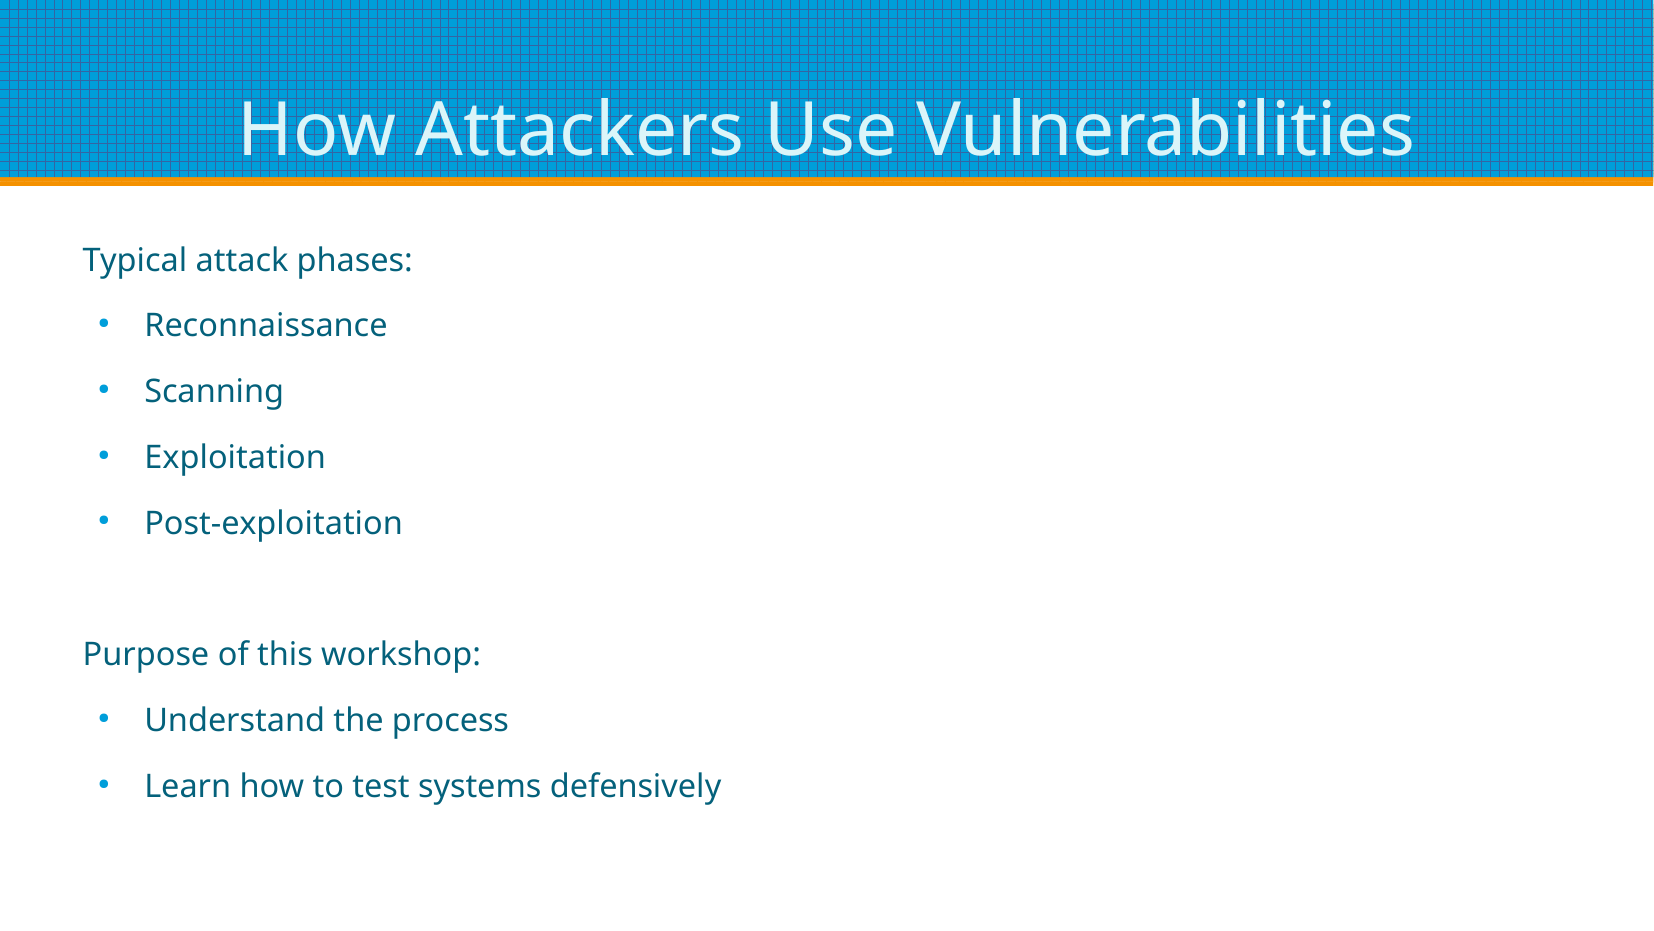

# How Attackers Use Vulnerabilities
Typical attack phases:
Reconnaissance
Scanning
Exploitation
Post-exploitation
Purpose of this workshop:
Understand the process
Learn how to test systems defensively